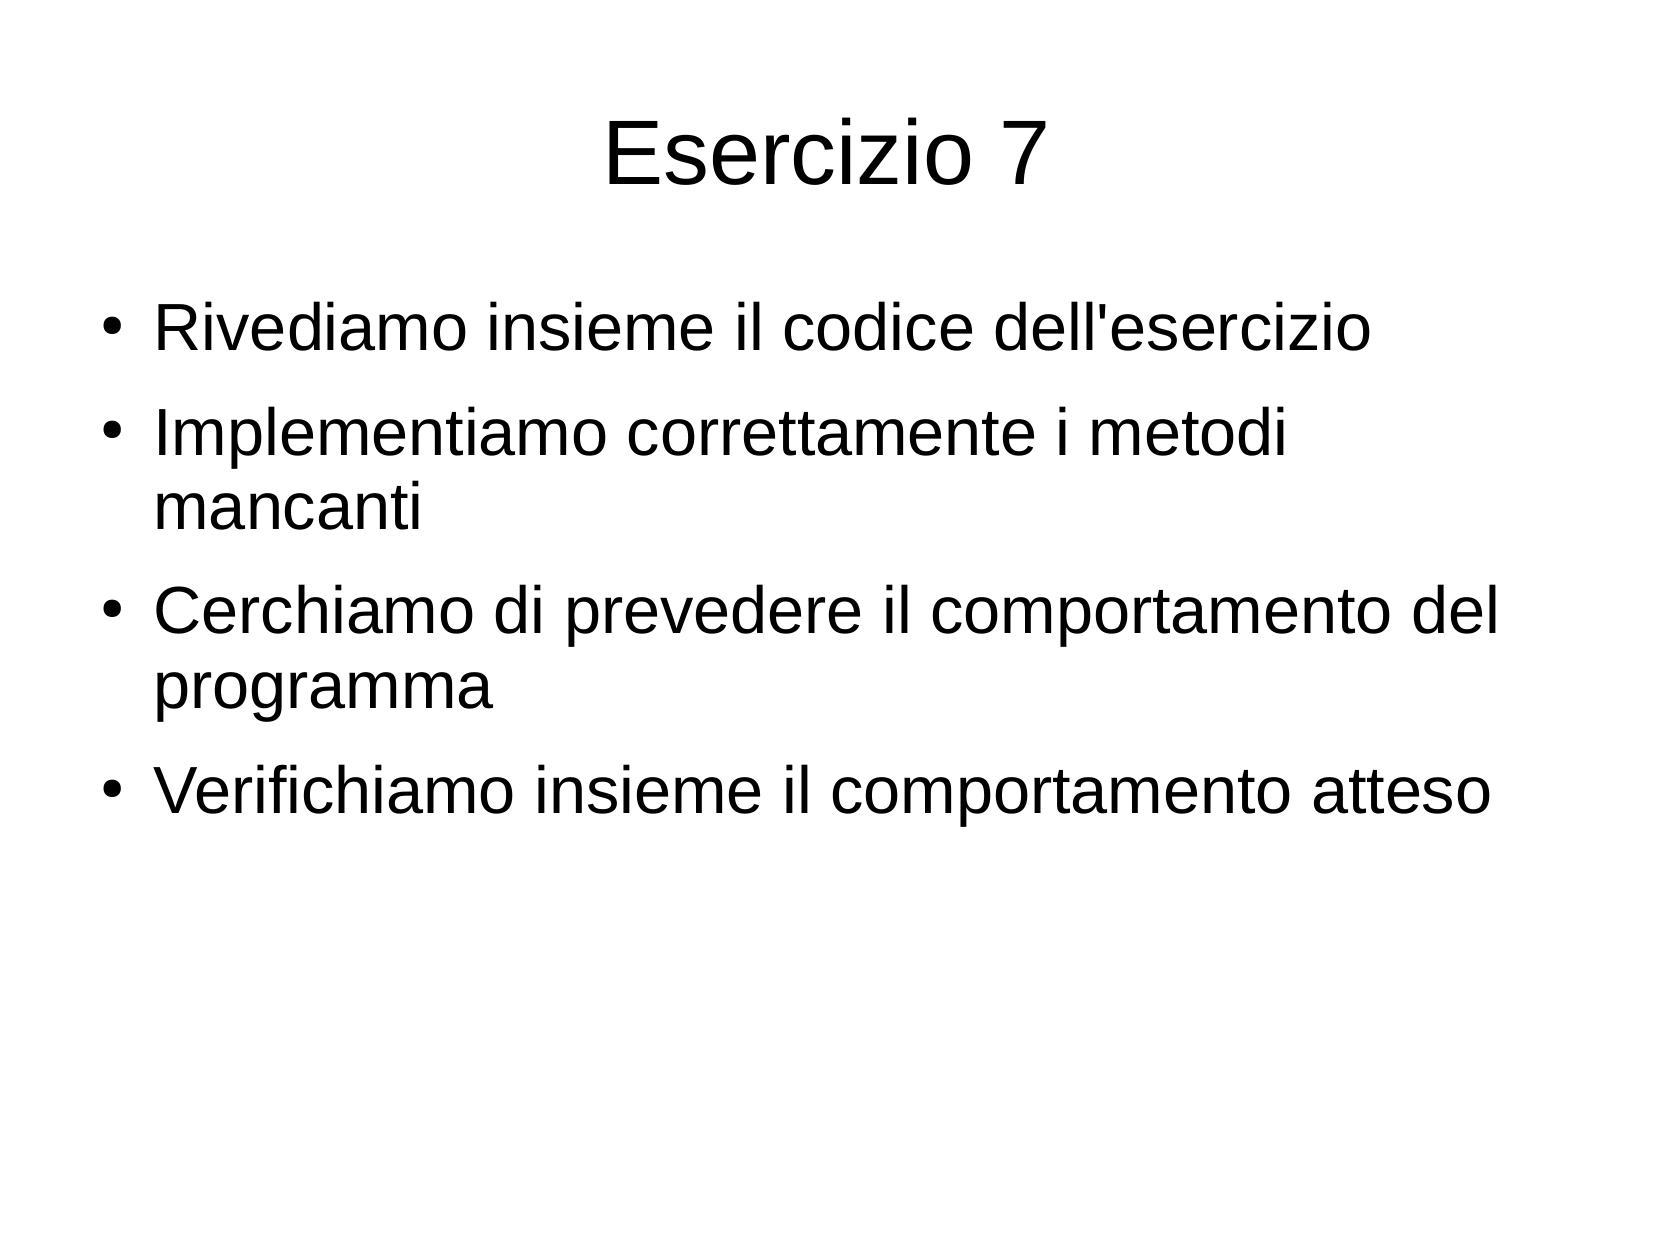

# Esercizio 7
Rivediamo insieme il codice dell'esercizio
Implementiamo correttamente i metodi mancanti
Cerchiamo di prevedere il comportamento del programma
Verifichiamo insieme il comportamento atteso